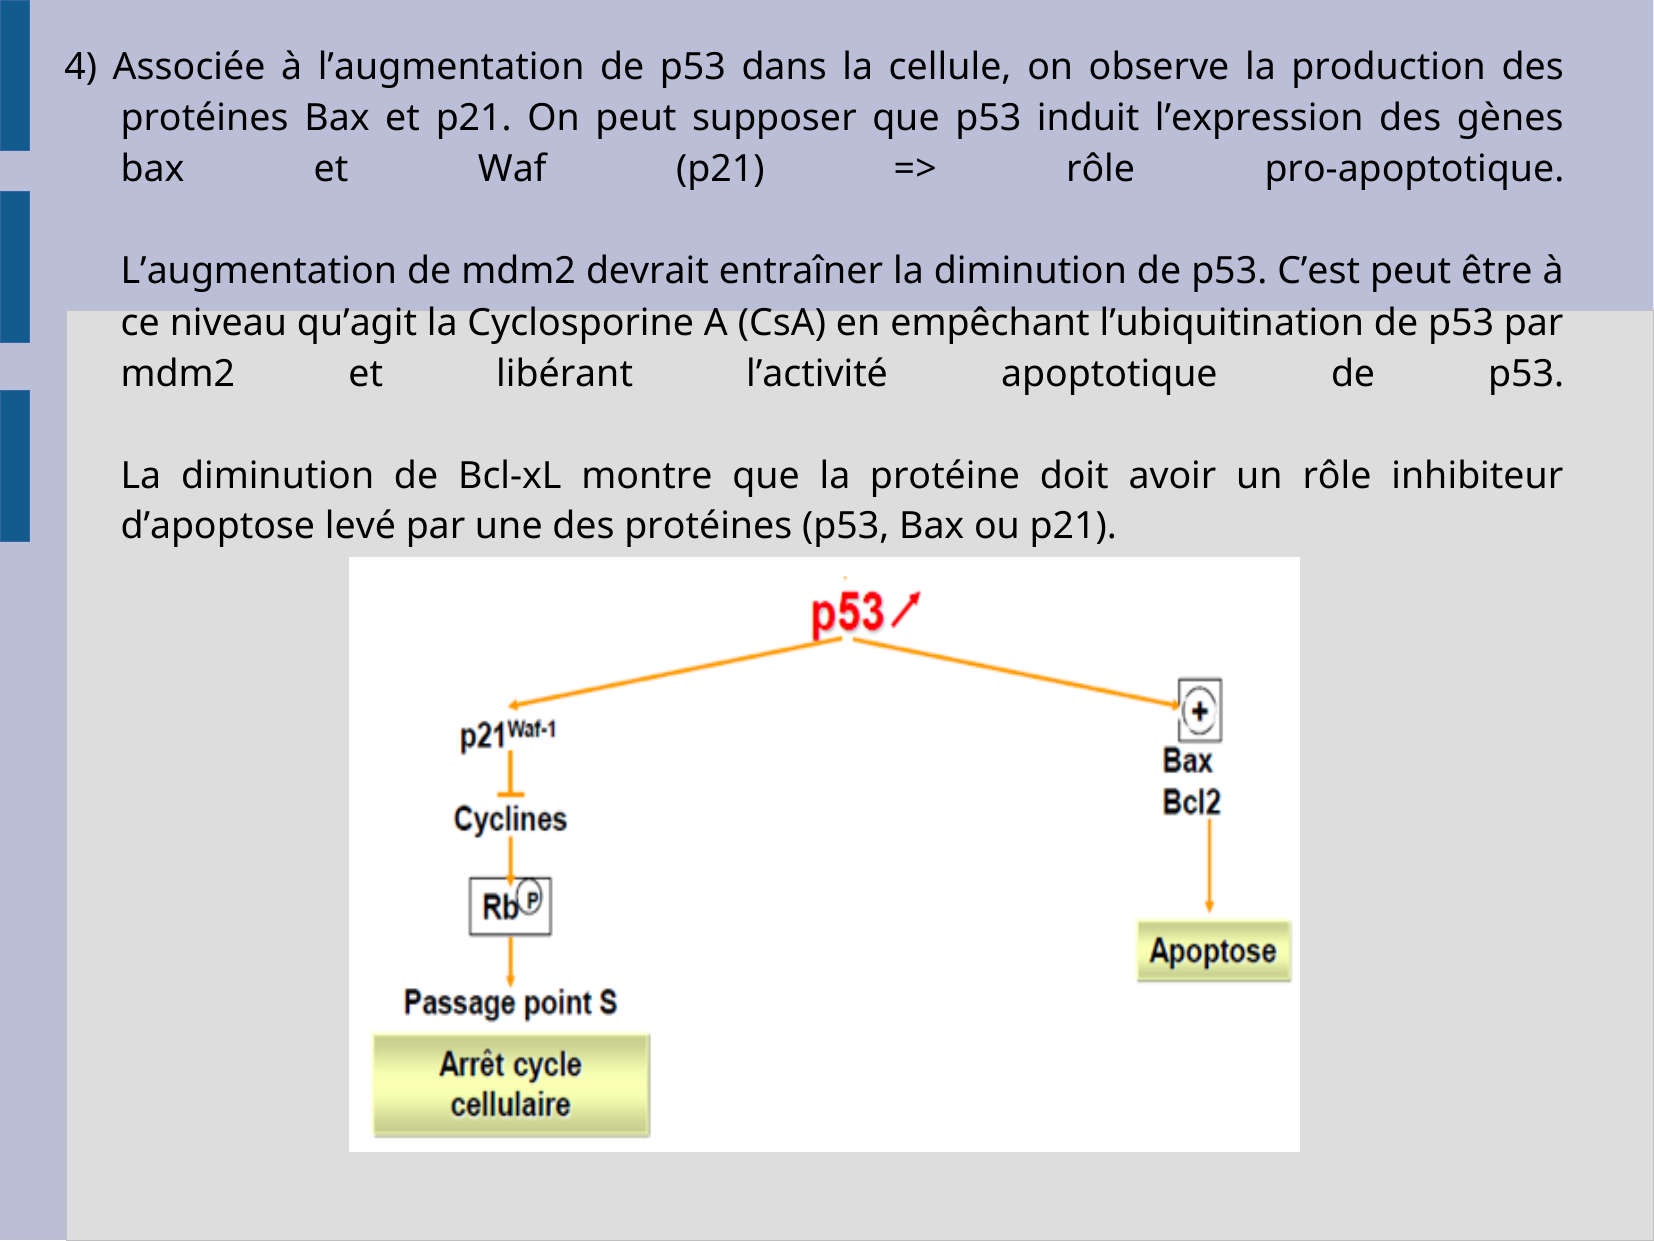

# 4) Associée à l’augmentation de p53 dans la cellule, on observe la production des protéines Bax et p21. On peut supposer que p53 induit l’expression des gènes bax et Waf (p21) => rôle pro-apoptotique. L’augmentation de mdm2 devrait entraîner la diminution de p53. C’est peut être à ce niveau qu’agit la Cyclosporine A (CsA) en empêchant l’ubiquitination de p53 par mdm2 et libérant l’activité apoptotique de p53. La diminution de Bcl-xL montre que la protéine doit avoir un rôle inhibiteur d’apoptose levé par une des protéines (p53, Bax ou p21).